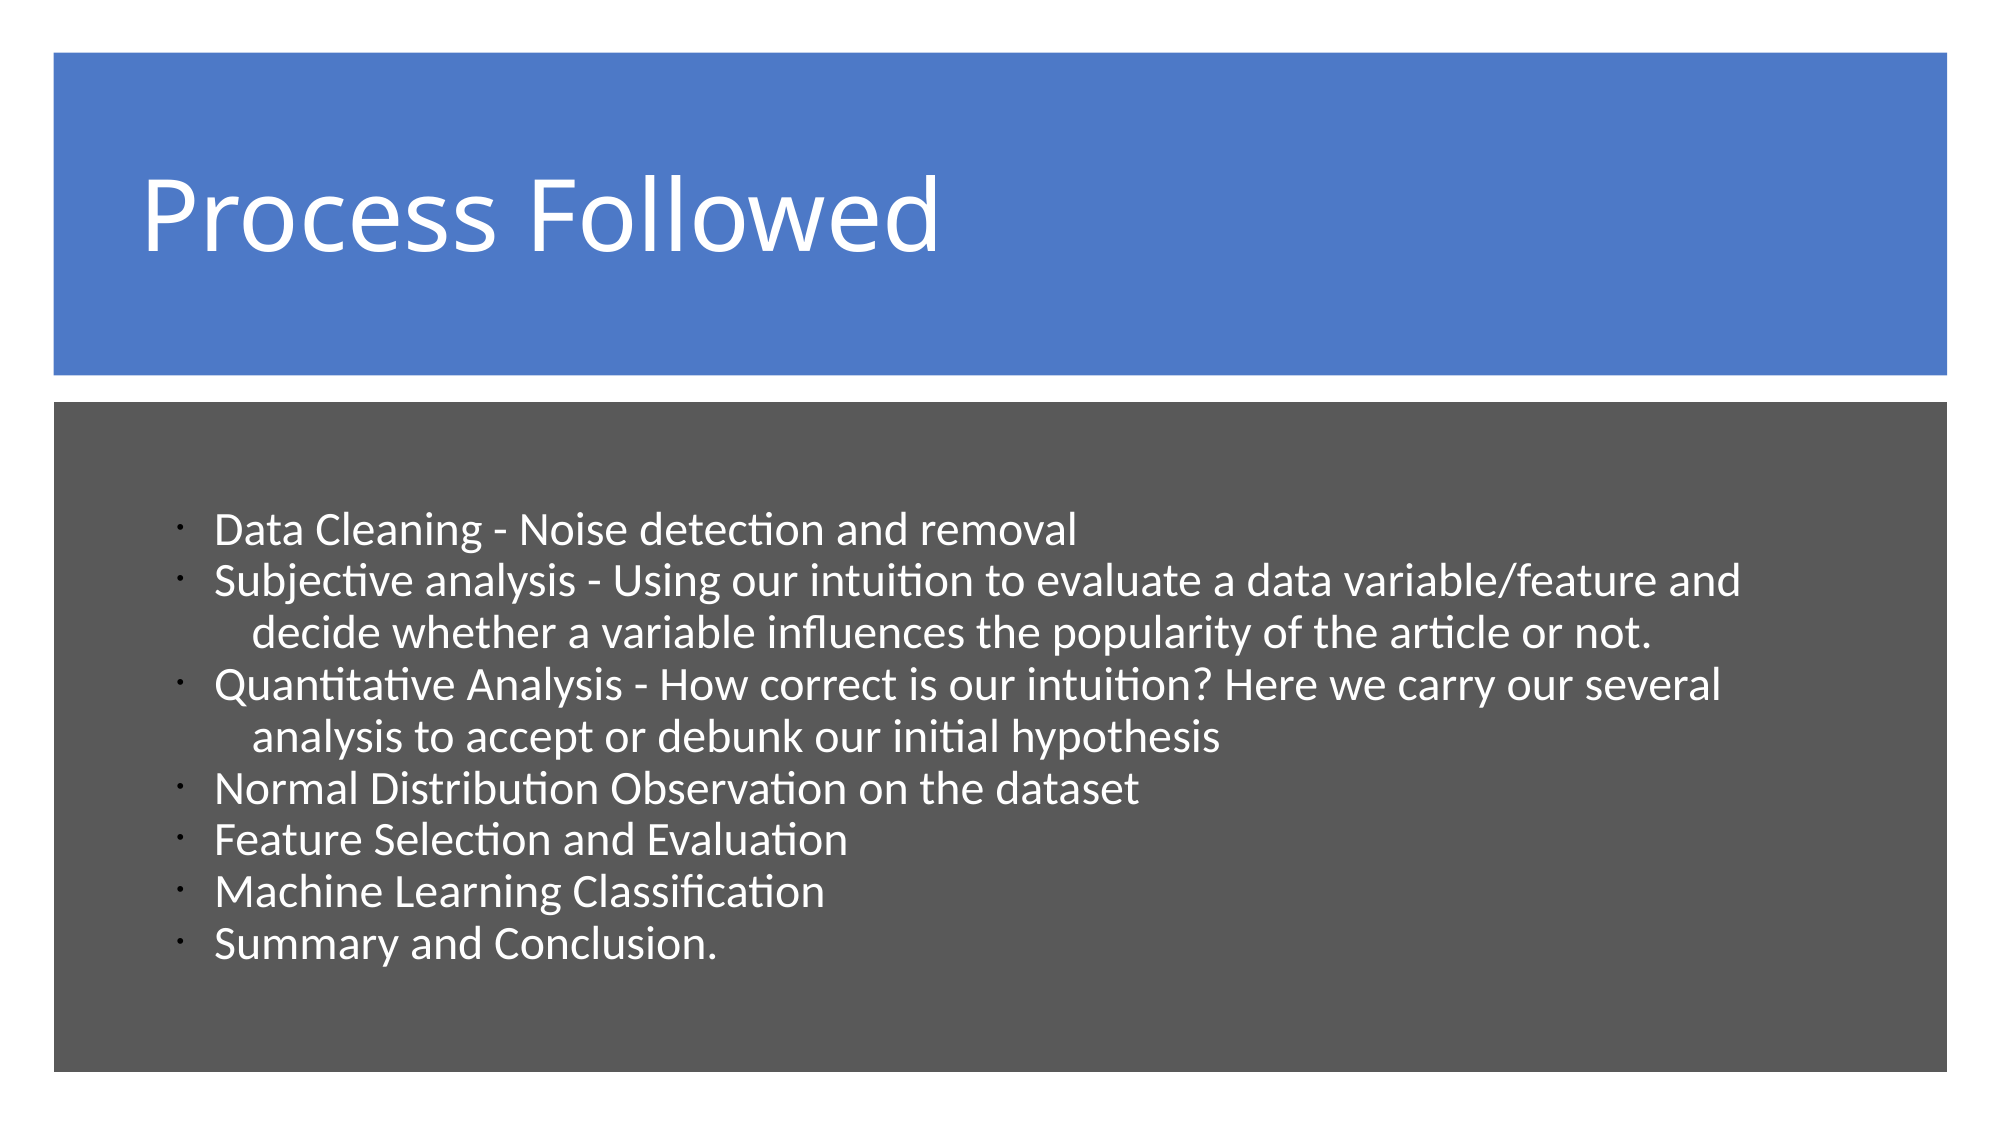

Process Followed
Data Cleaning - Noise detection and removal
Subjective analysis - Using our intuition to evaluate a data variable/feature and decide whether a variable influences the popularity of the article or not.
Quantitative Analysis - How correct is our intuition? Here we carry our several analysis to accept or debunk our initial hypothesis
Normal Distribution Observation on the dataset
Feature Selection and Evaluation
Machine Learning Classification
Summary and Conclusion.